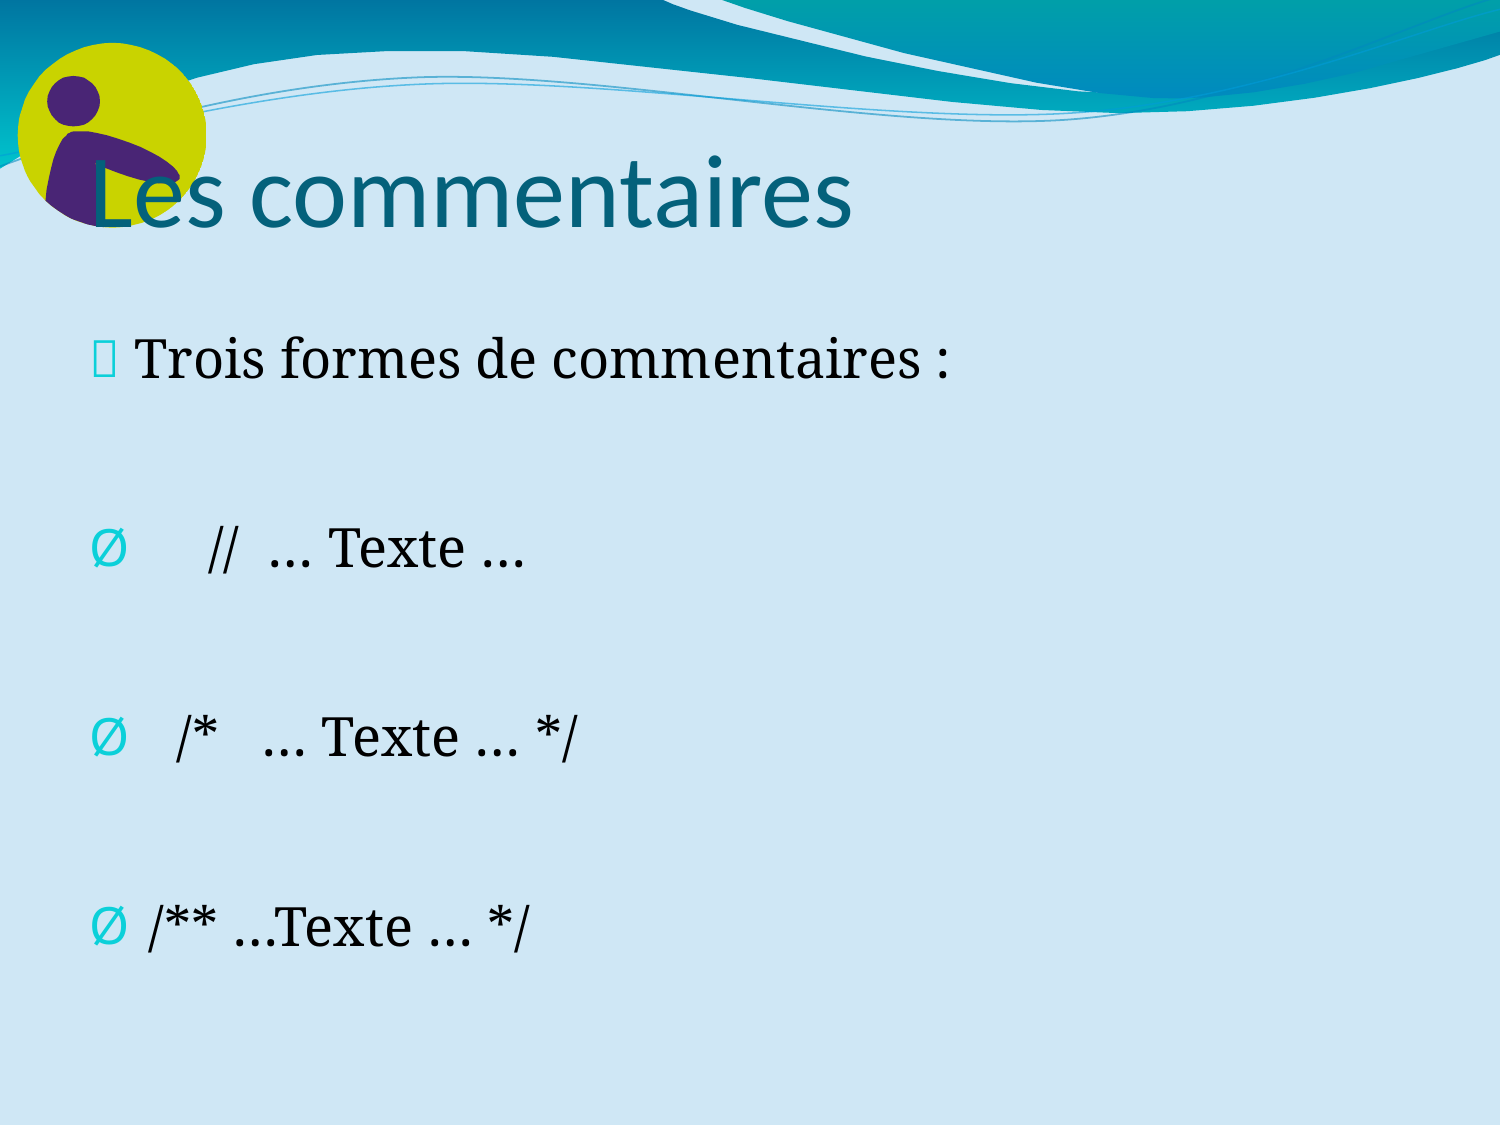

# Les commentaires
Trois formes de commentaires :
	// … Texte …
 /* … Texte … */
 /** …Texte … */